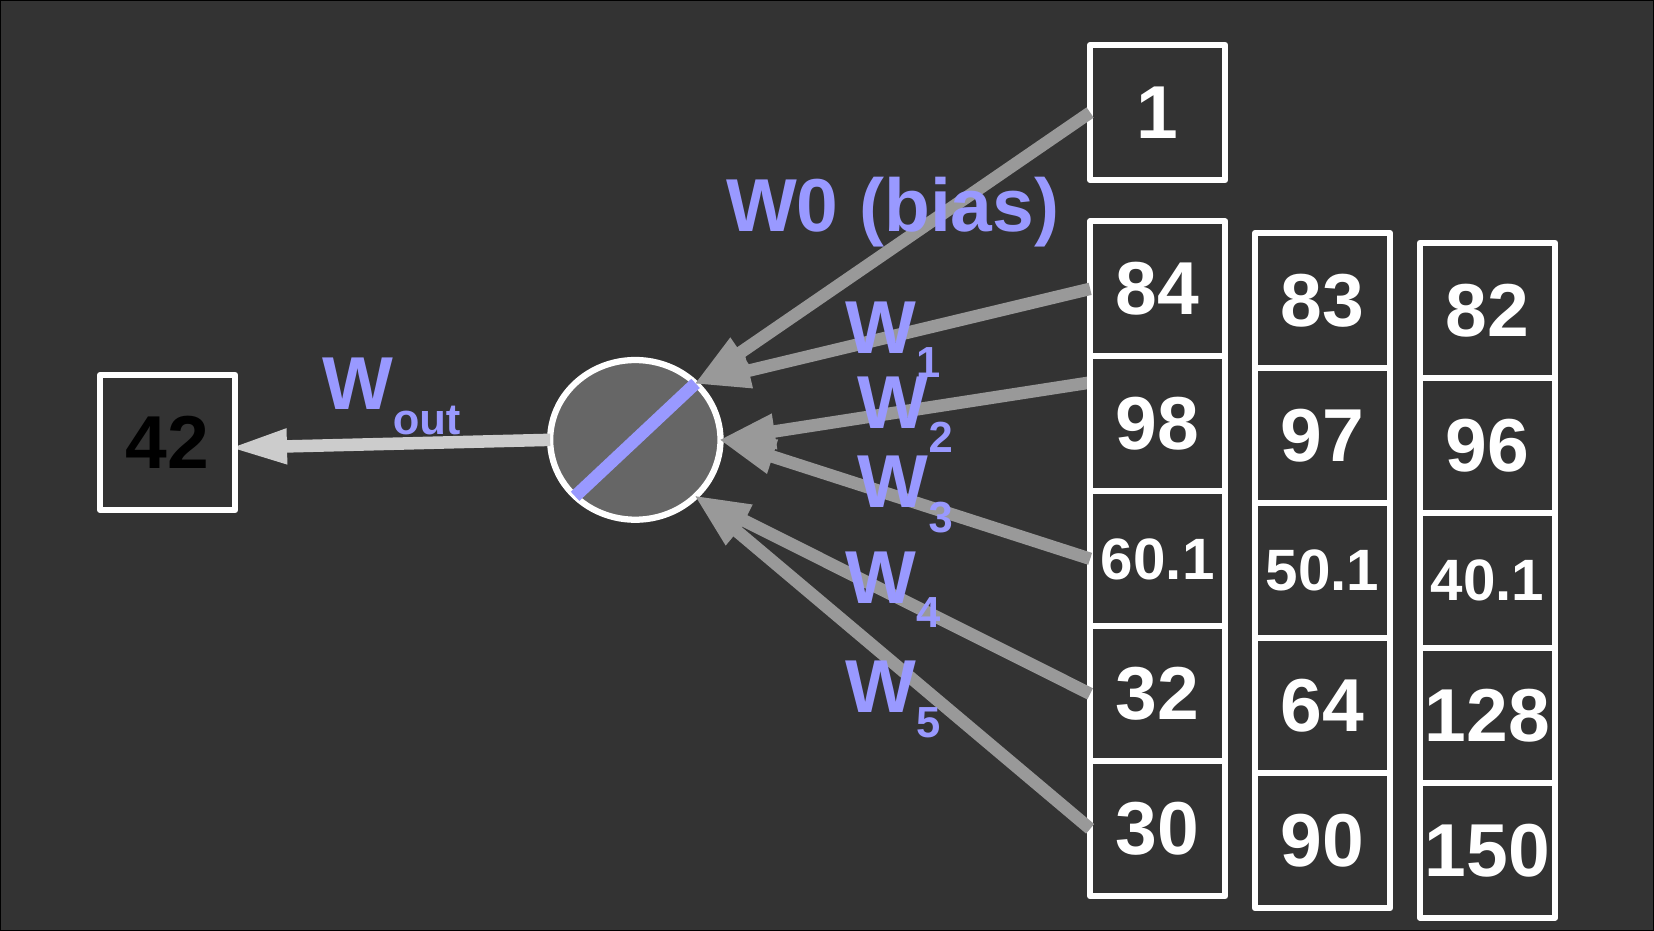

1
84
83
82
98
97
42
96
60.1
50.1
40.1
32
64
128
30
90
150